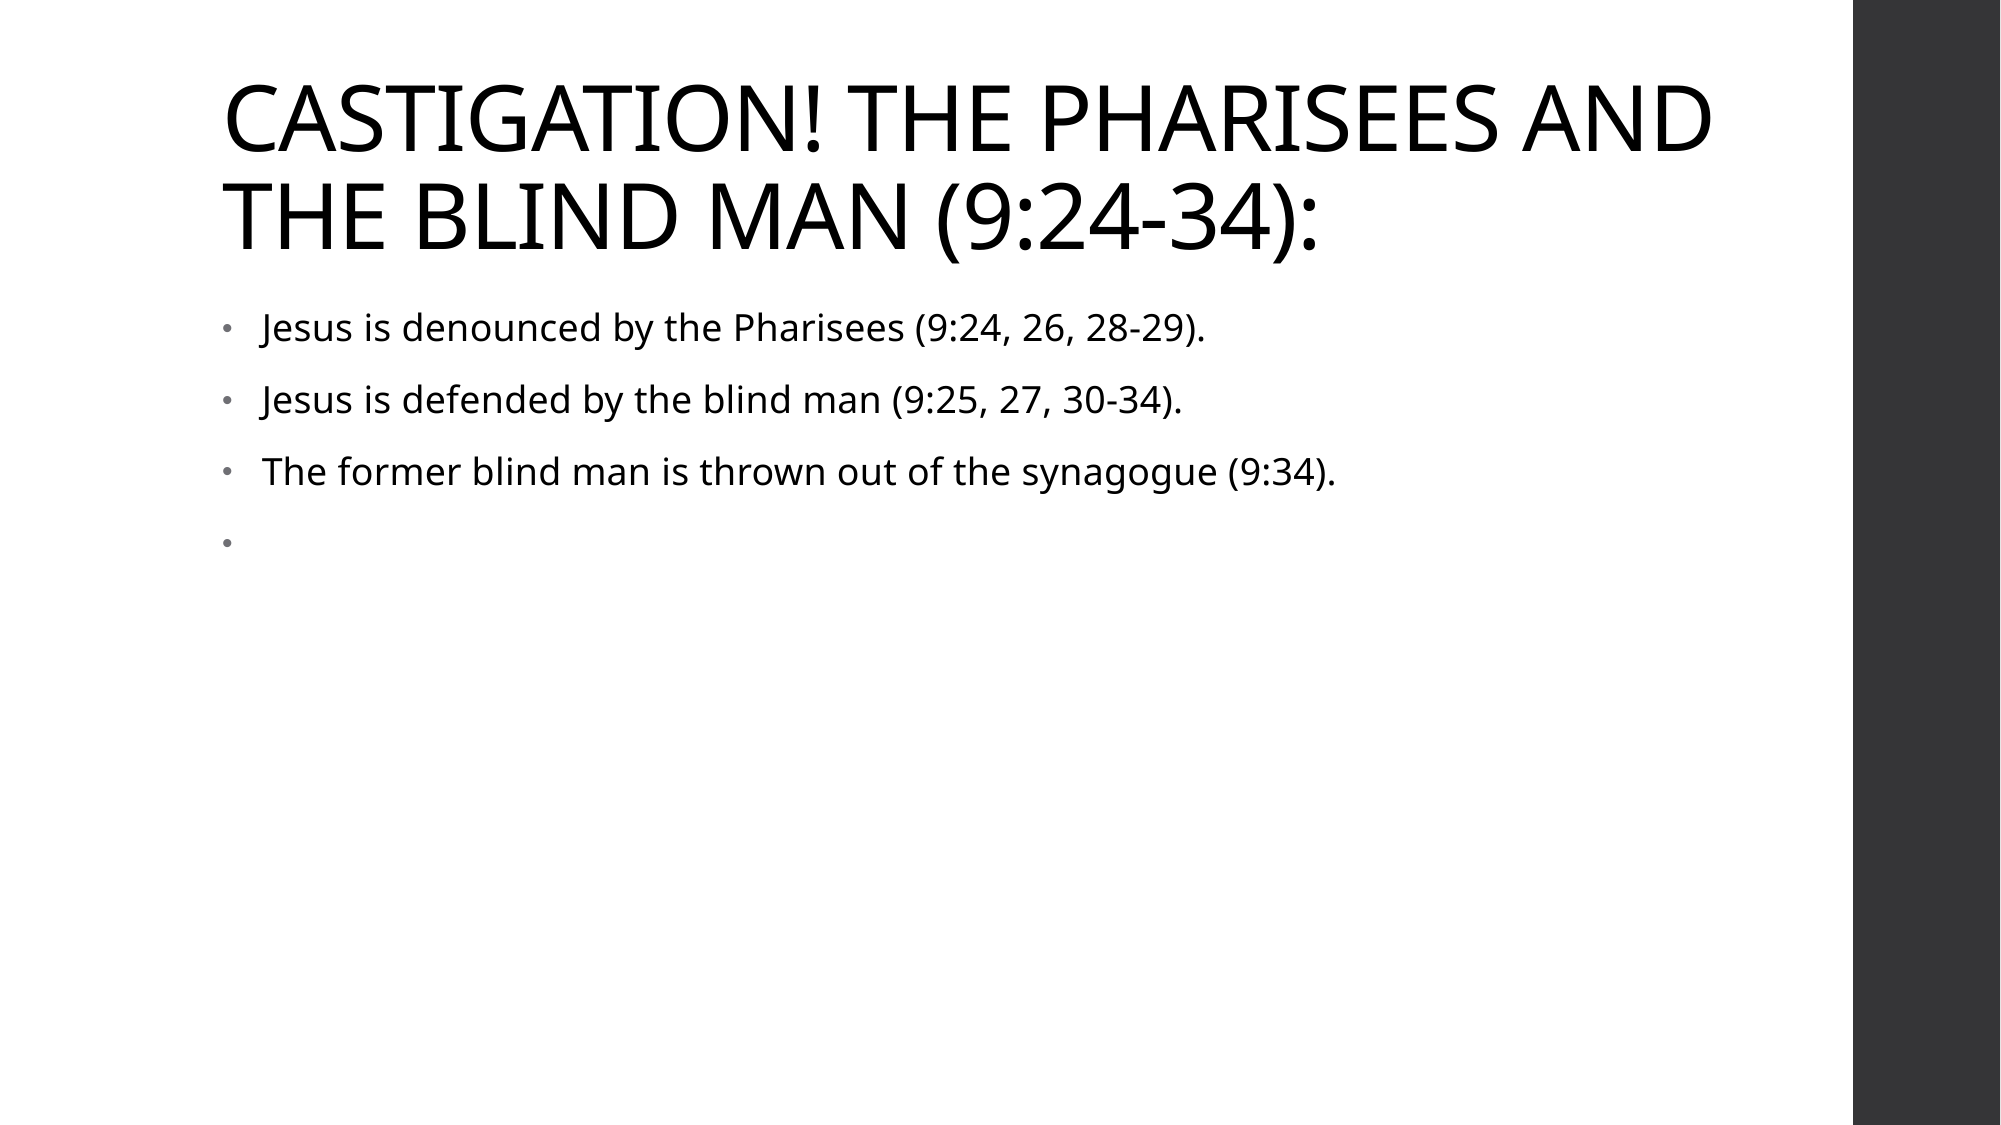

# CASTIGATION! THE PHARISEES AND THE BLIND MAN (9:24-34):
 Jesus is denounced by the Pharisees (9:24, 26, 28-29).
 Jesus is defended by the blind man (9:25, 27, 30-34).
 The former blind man is thrown out of the synagogue (9:34).